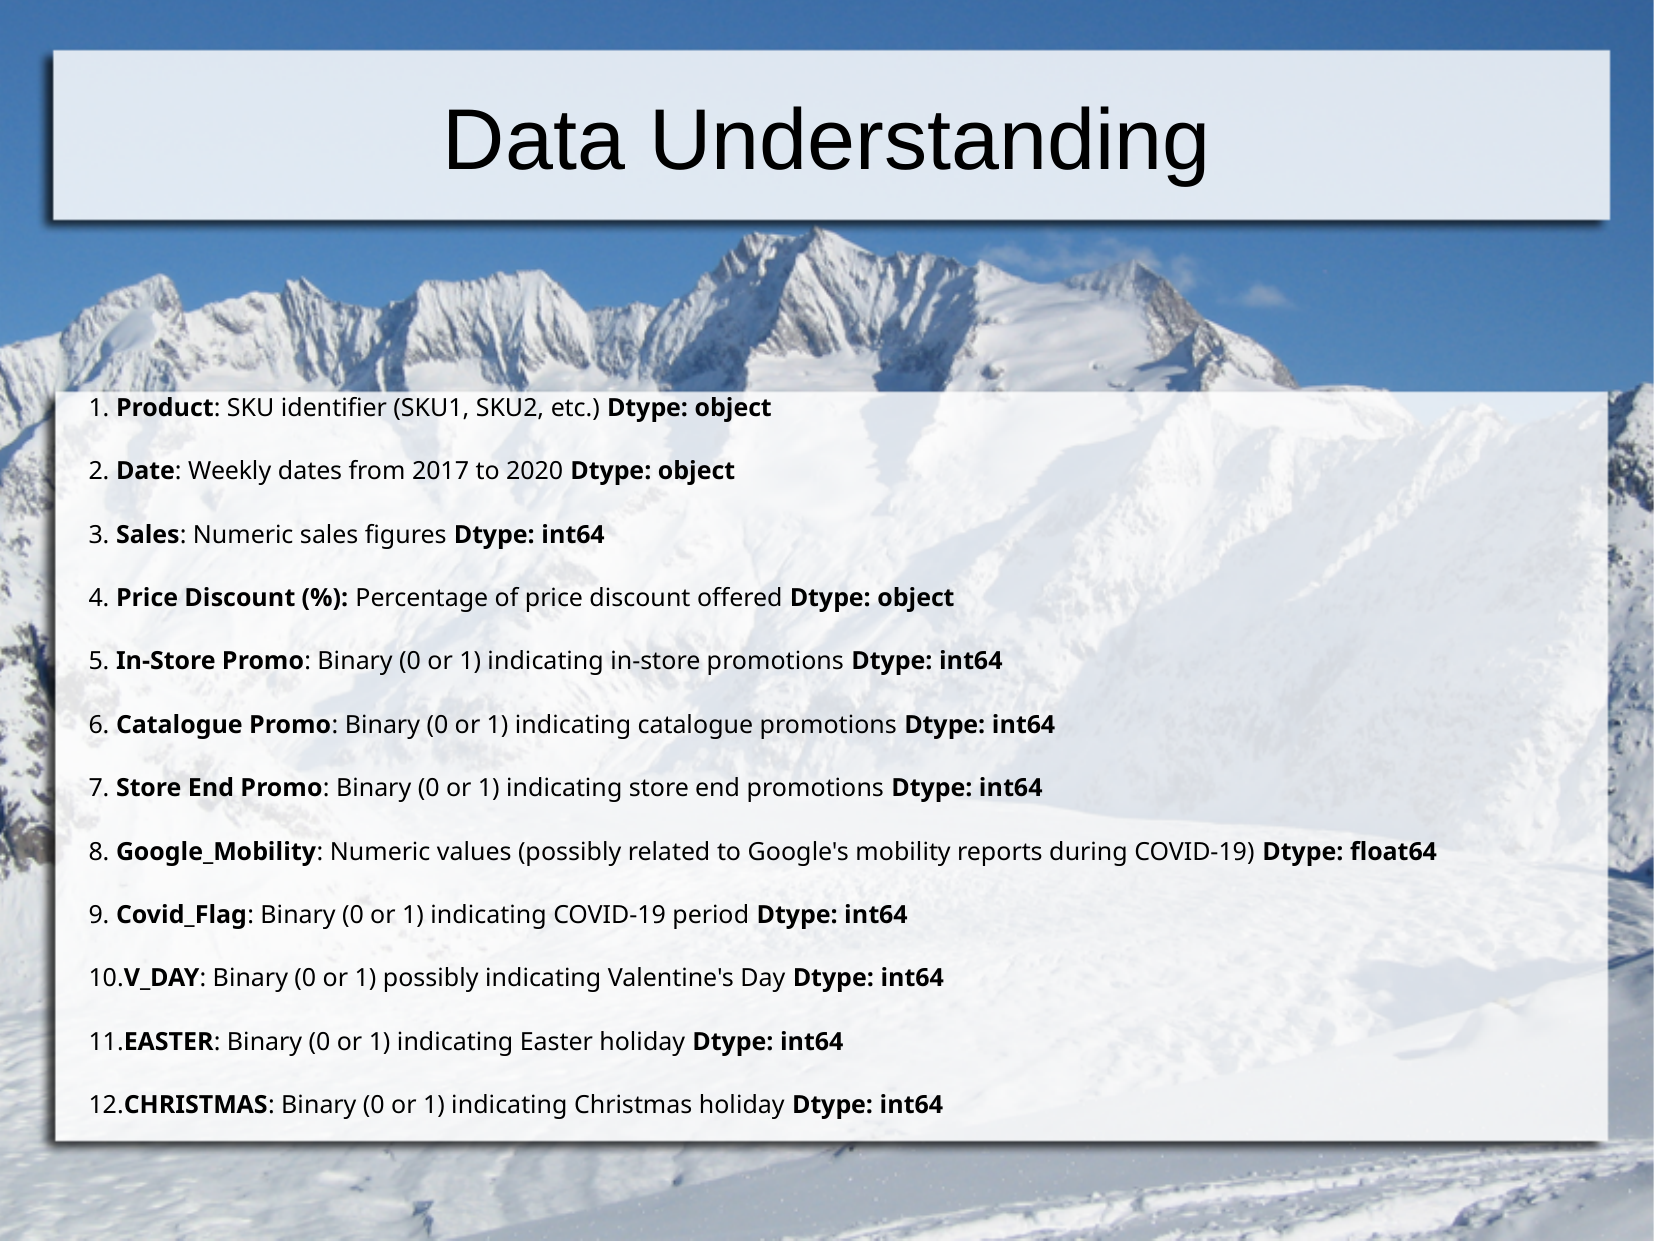

# Data Understanding
1. Product: SKU identifier (SKU1, SKU2, etc.) Dtype: object
2. Date: Weekly dates from 2017 to 2020 Dtype: object
3. Sales: Numeric sales figures Dtype: int64
4. Price Discount (%): Percentage of price discount offered Dtype: object
5. In-Store Promo: Binary (0 or 1) indicating in-store promotions Dtype: int64
6. Catalogue Promo: Binary (0 or 1) indicating catalogue promotions Dtype: int64
7. Store End Promo: Binary (0 or 1) indicating store end promotions Dtype: int64
8. Google_Mobility: Numeric values (possibly related to Google's mobility reports during COVID-19) Dtype: float64
9. Covid_Flag: Binary (0 or 1) indicating COVID-19 period Dtype: int64
10.V_DAY: Binary (0 or 1) possibly indicating Valentine's Day Dtype: int64
11.EASTER: Binary (0 or 1) indicating Easter holiday Dtype: int64
12.CHRISTMAS: Binary (0 or 1) indicating Christmas holiday Dtype: int64